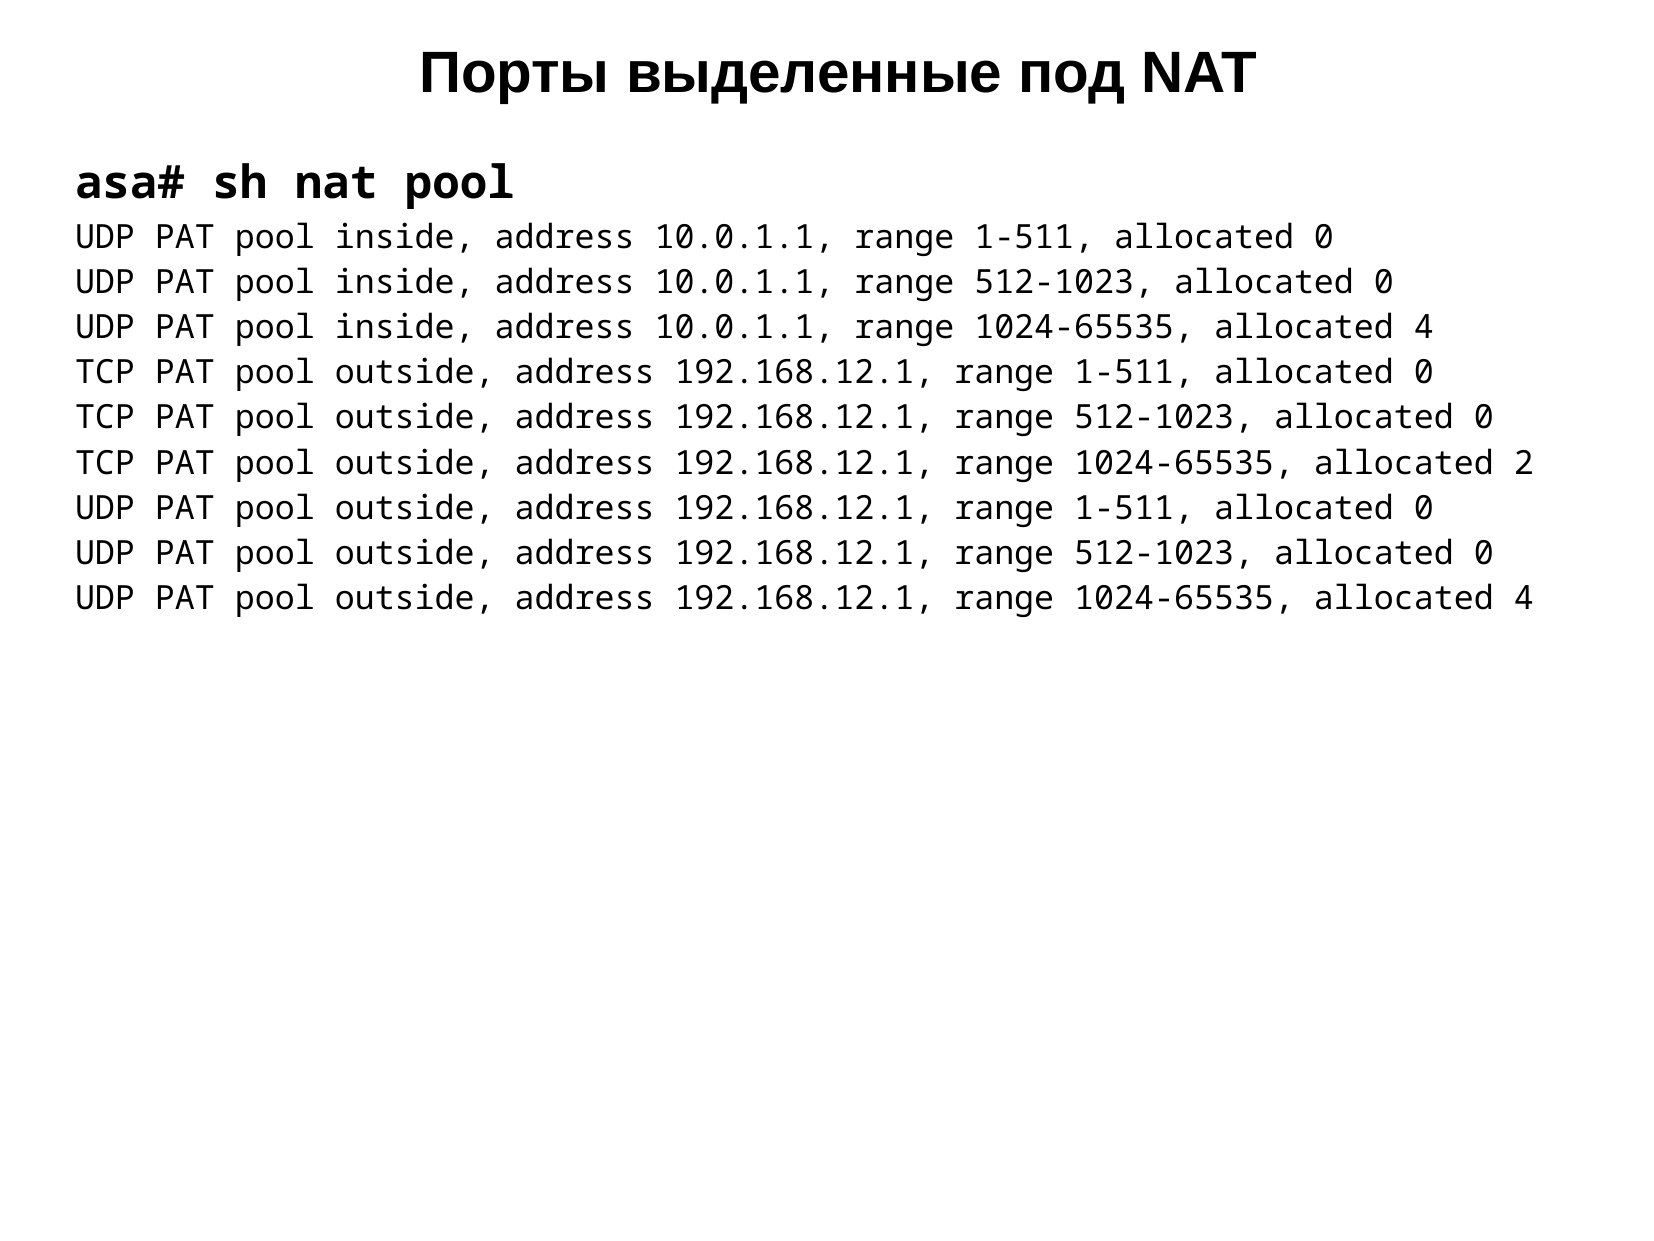

Порты выделенные под NAT
# asa# sh nat pool
UDP PAT pool inside, address 10.0.1.1, range 1-511, allocated 0
UDP PAT pool inside, address 10.0.1.1, range 512-1023, allocated 0
UDP PAT pool inside, address 10.0.1.1, range 1024-65535, allocated 4
TCP PAT pool outside, address 192.168.12.1, range 1-511, allocated 0
TCP PAT pool outside, address 192.168.12.1, range 512-1023, allocated 0
TCP PAT pool outside, address 192.168.12.1, range 1024-65535, allocated 2
UDP PAT pool outside, address 192.168.12.1, range 1-511, allocated 0
UDP PAT pool outside, address 192.168.12.1, range 512-1023, allocated 0
UDP PAT pool outside, address 192.168.12.1, range 1024-65535, allocated 4